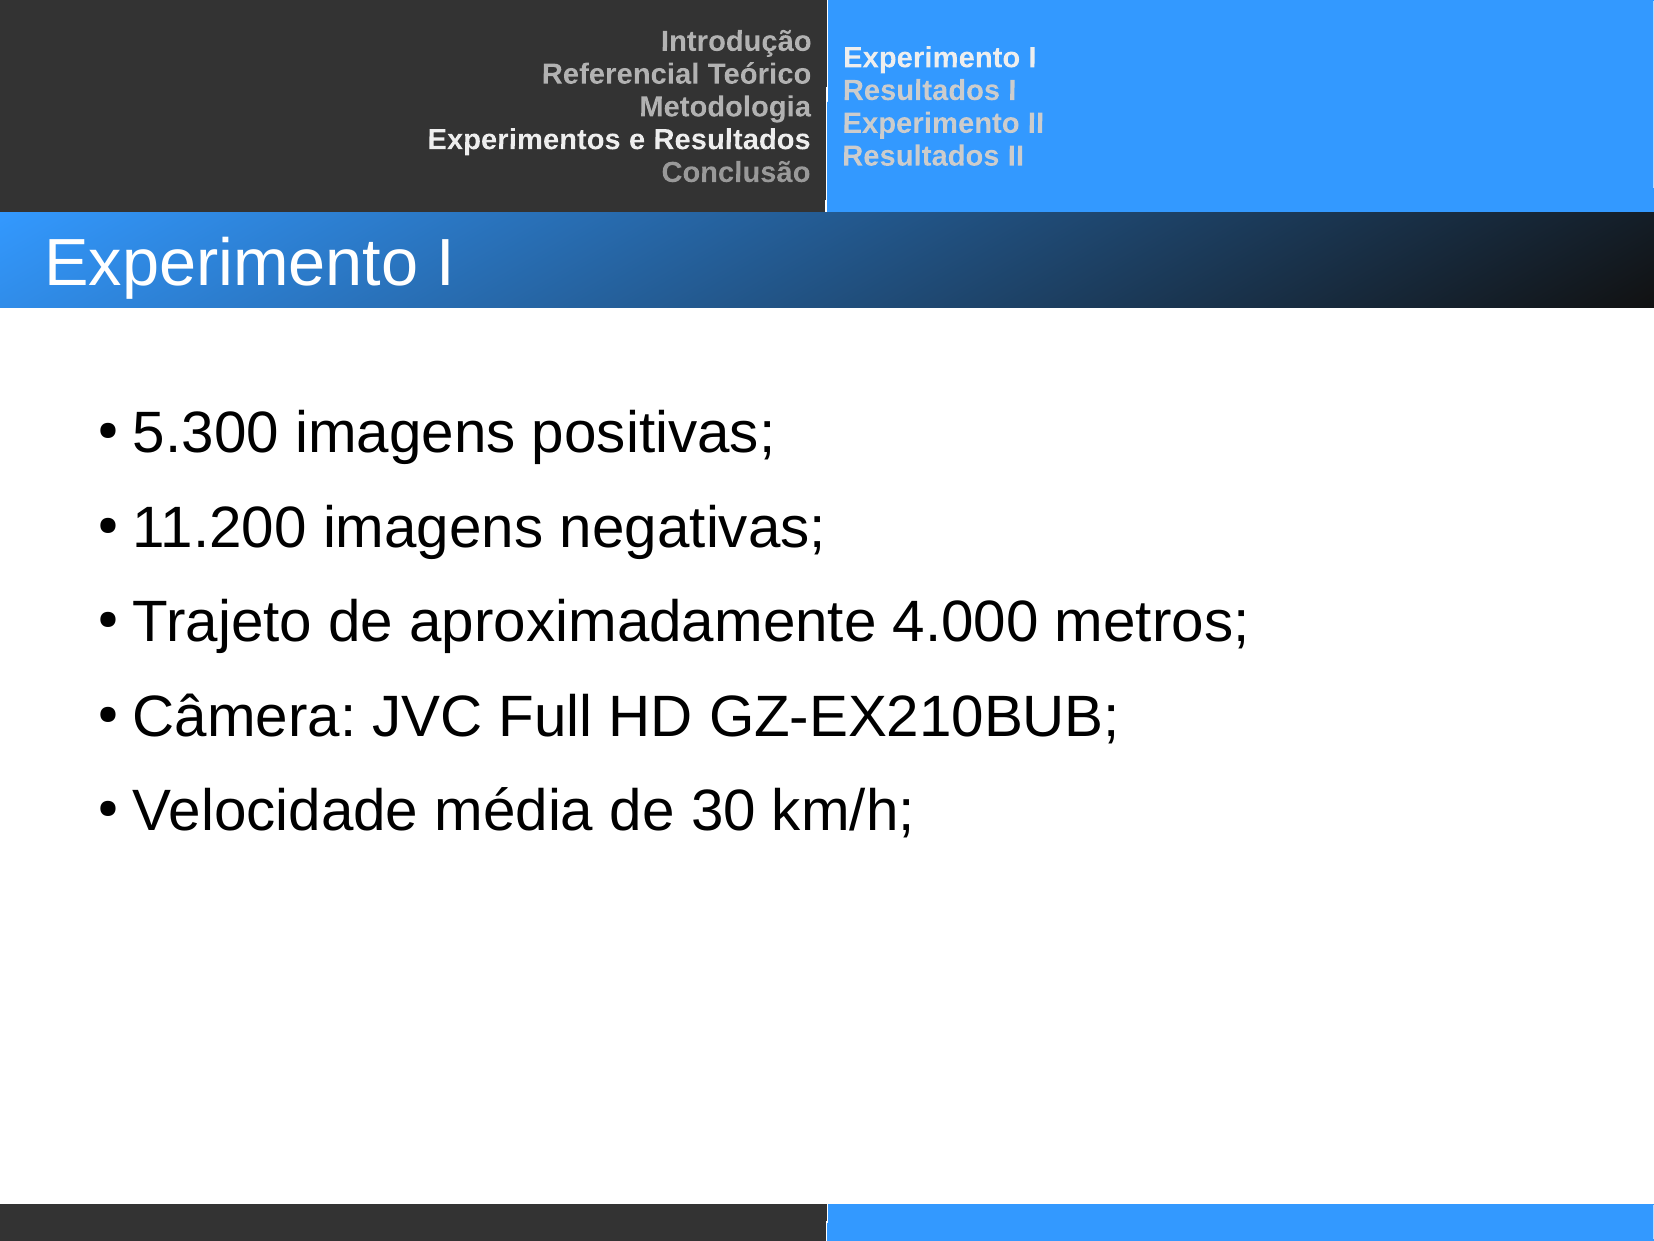

Introdução
Referencial Teórico
Metodologia
Experimentos e Resultados
Conclusão
Experimento I
Resultados I
Experimento II
Resultados II
Experimento I
5.300 imagens positivas;
11.200 imagens negativas;
Trajeto de aproximadamente 4.000 metros;
Câmera: JVC Full HD GZ-EX210BUB;
Velocidade média de 30 km/h;